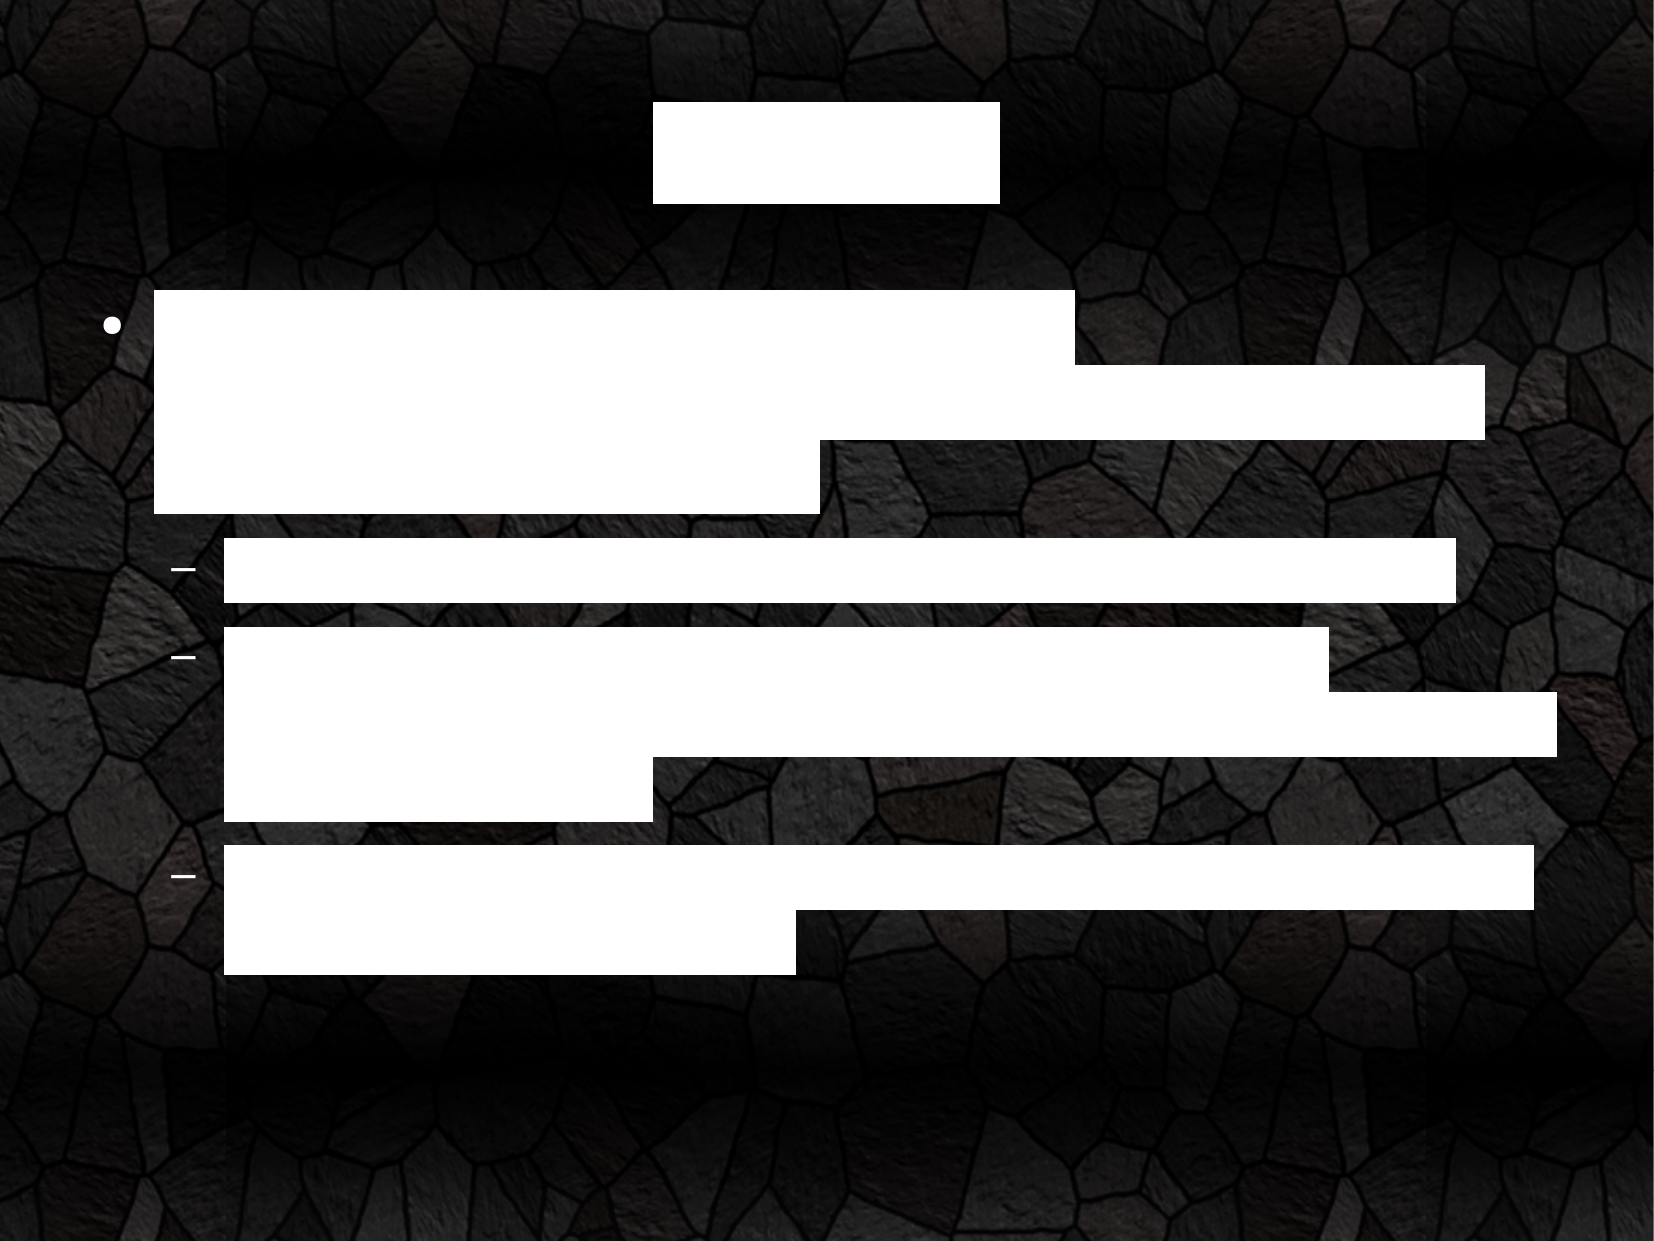

# Ejercicio
Incluir una plantilla, bootstrap o unofficialchannles y que la página anterior se muestre con ese estilo
Incluir recursos estáticos en alguna de las apps
modificara el index.html de la plantilla para convertirlo en nuestro “base.html”. Incluir un bloque llamado content.
Modificar la plantilla de la página anterior para que herede de “base.html”